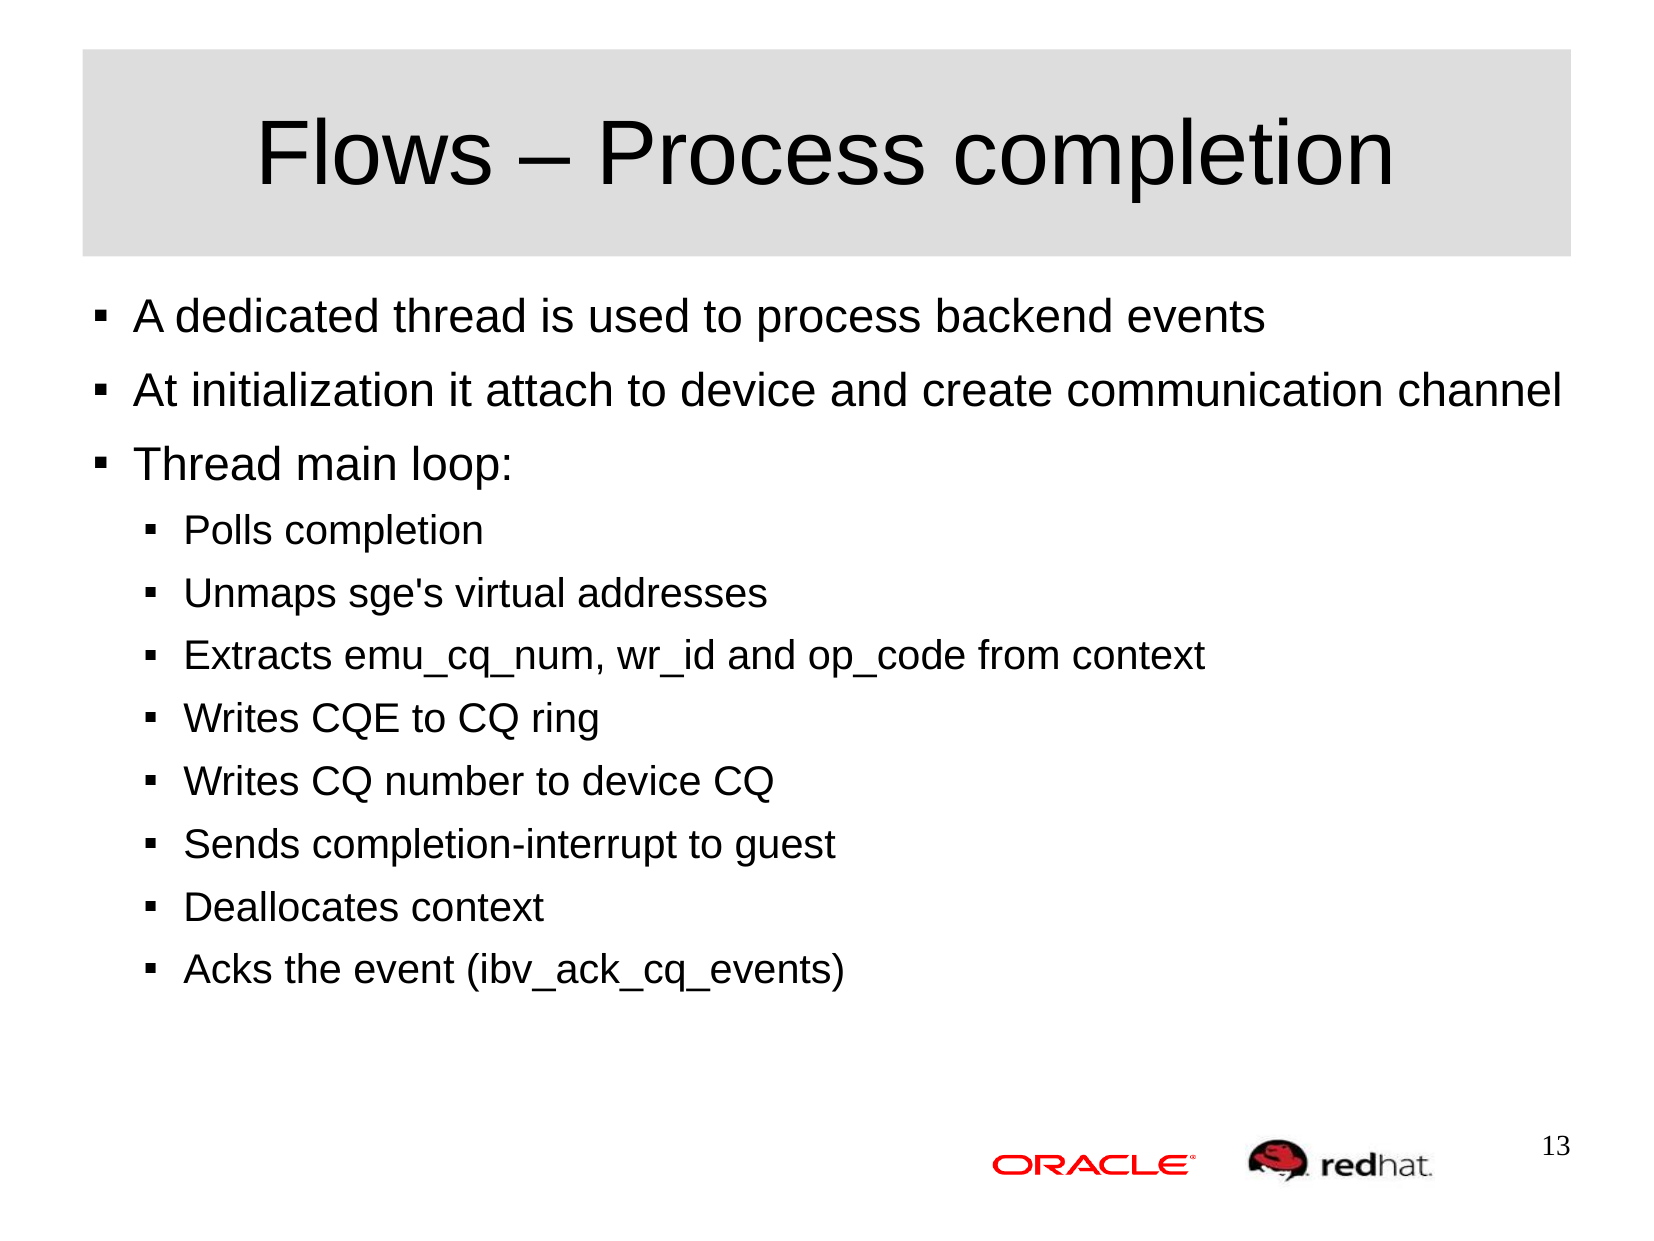

# Flows – Process completion
A dedicated thread is used to process backend events
At initialization it attach to device and create communication channel
Thread main loop:
Polls completion
Unmaps sge's virtual addresses
Extracts emu_cq_num, wr_id and op_code from context
Writes CQE to CQ ring
Writes CQ number to device CQ
Sends completion-interrupt to guest
Deallocates context
Acks the event (ibv_ack_cq_events)
13